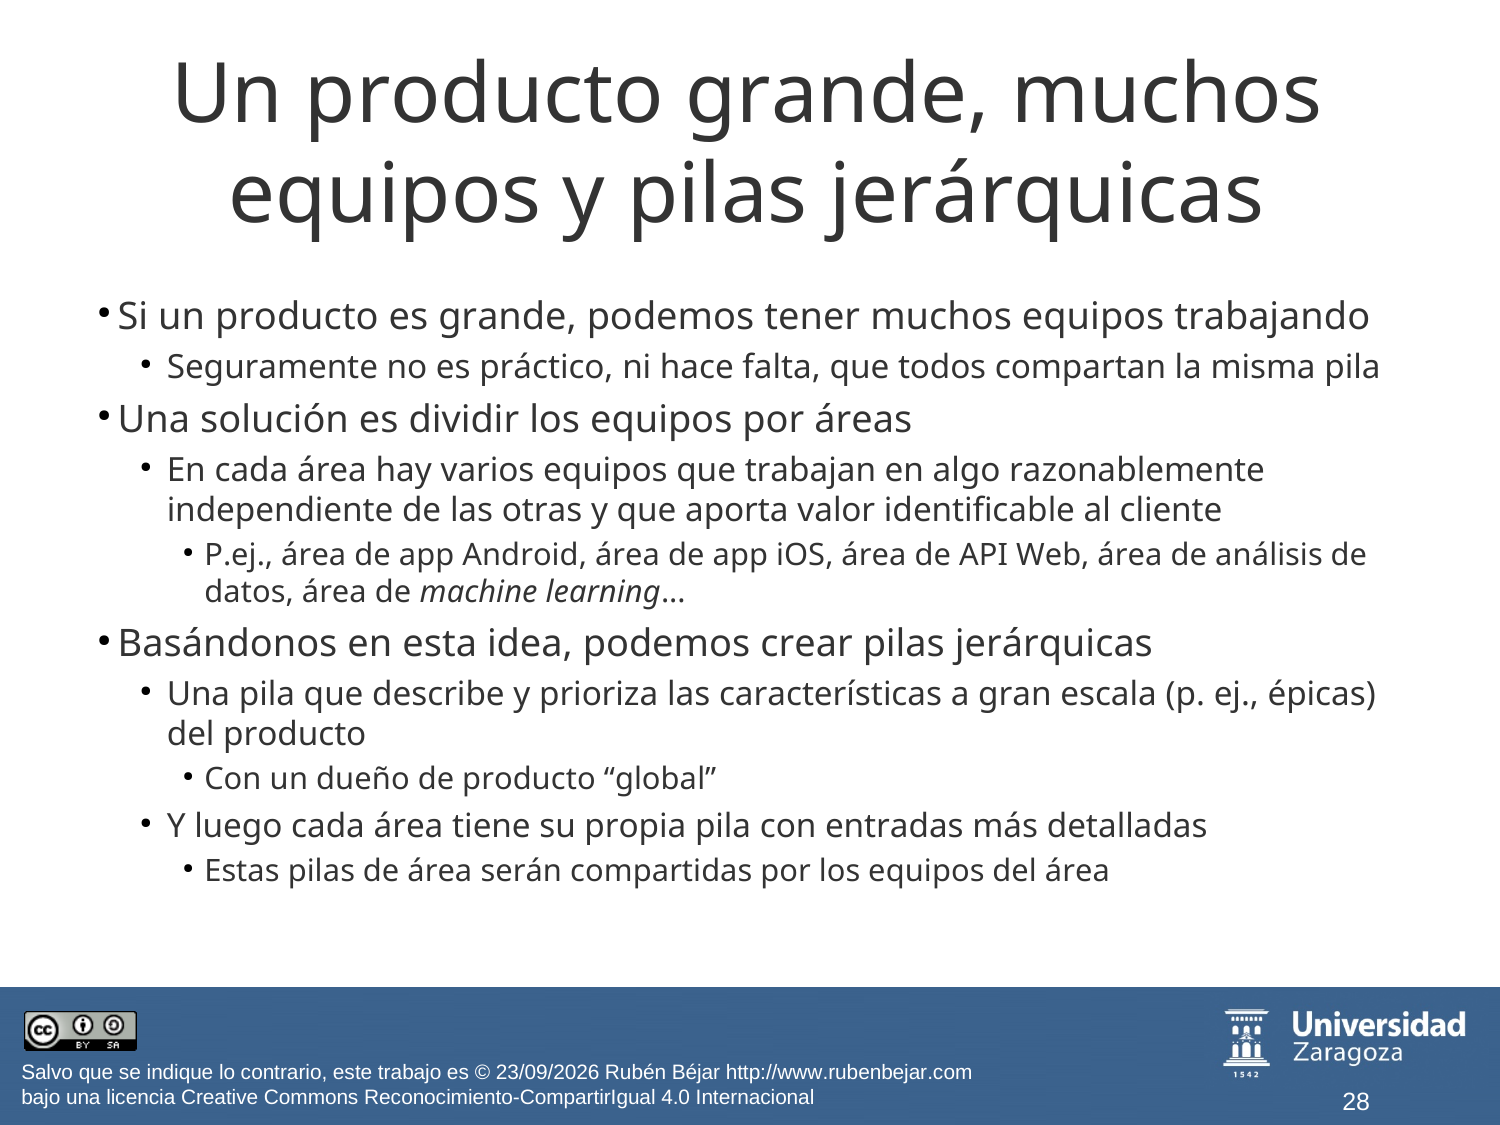

# Un producto grande, muchos equipos y pilas jerárquicas
Si un producto es grande, podemos tener muchos equipos trabajando
Seguramente no es práctico, ni hace falta, que todos compartan la misma pila
Una solución es dividir los equipos por áreas
En cada área hay varios equipos que trabajan en algo razonablemente independiente de las otras y que aporta valor identificable al cliente
P.ej., área de app Android, área de app iOS, área de API Web, área de análisis de datos, área de machine learning...
Basándonos en esta idea, podemos crear pilas jerárquicas
Una pila que describe y prioriza las características a gran escala (p. ej., épicas) del producto
Con un dueño de producto “global”
Y luego cada área tiene su propia pila con entradas más detalladas
Estas pilas de área serán compartidas por los equipos del área